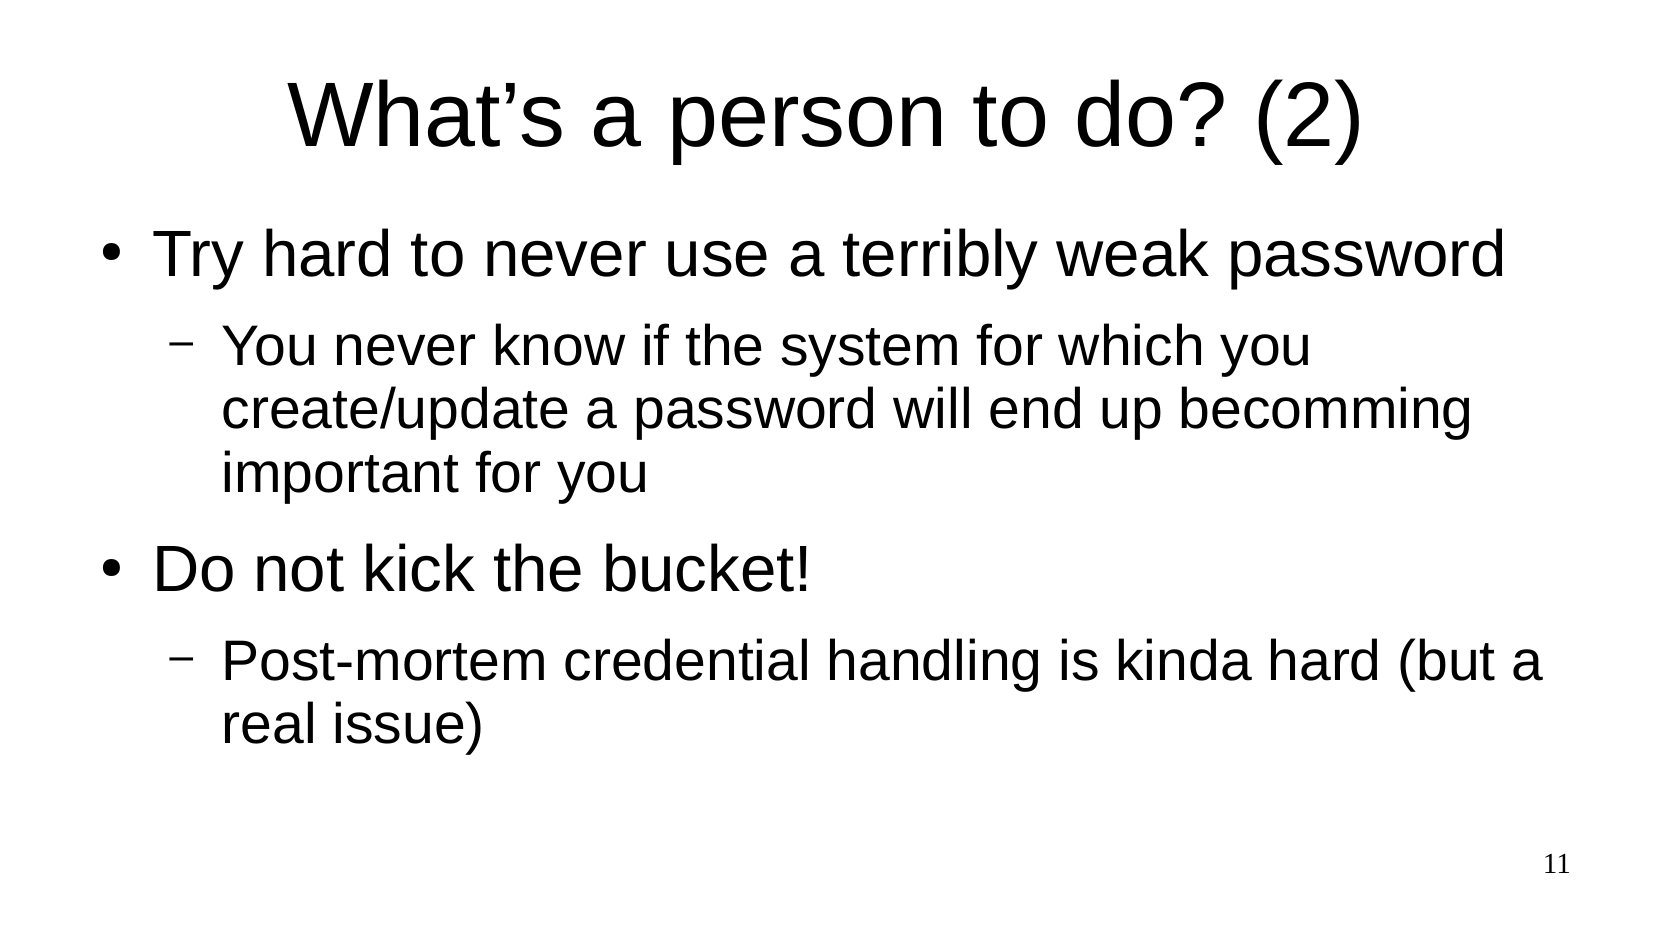

# What’s a person to do? (2)
Try hard to never use a terribly weak password
You never know if the system for which you create/update a password will end up becomming important for you
Do not kick the bucket!
Post-mortem credential handling is kinda hard (but a real issue)
11